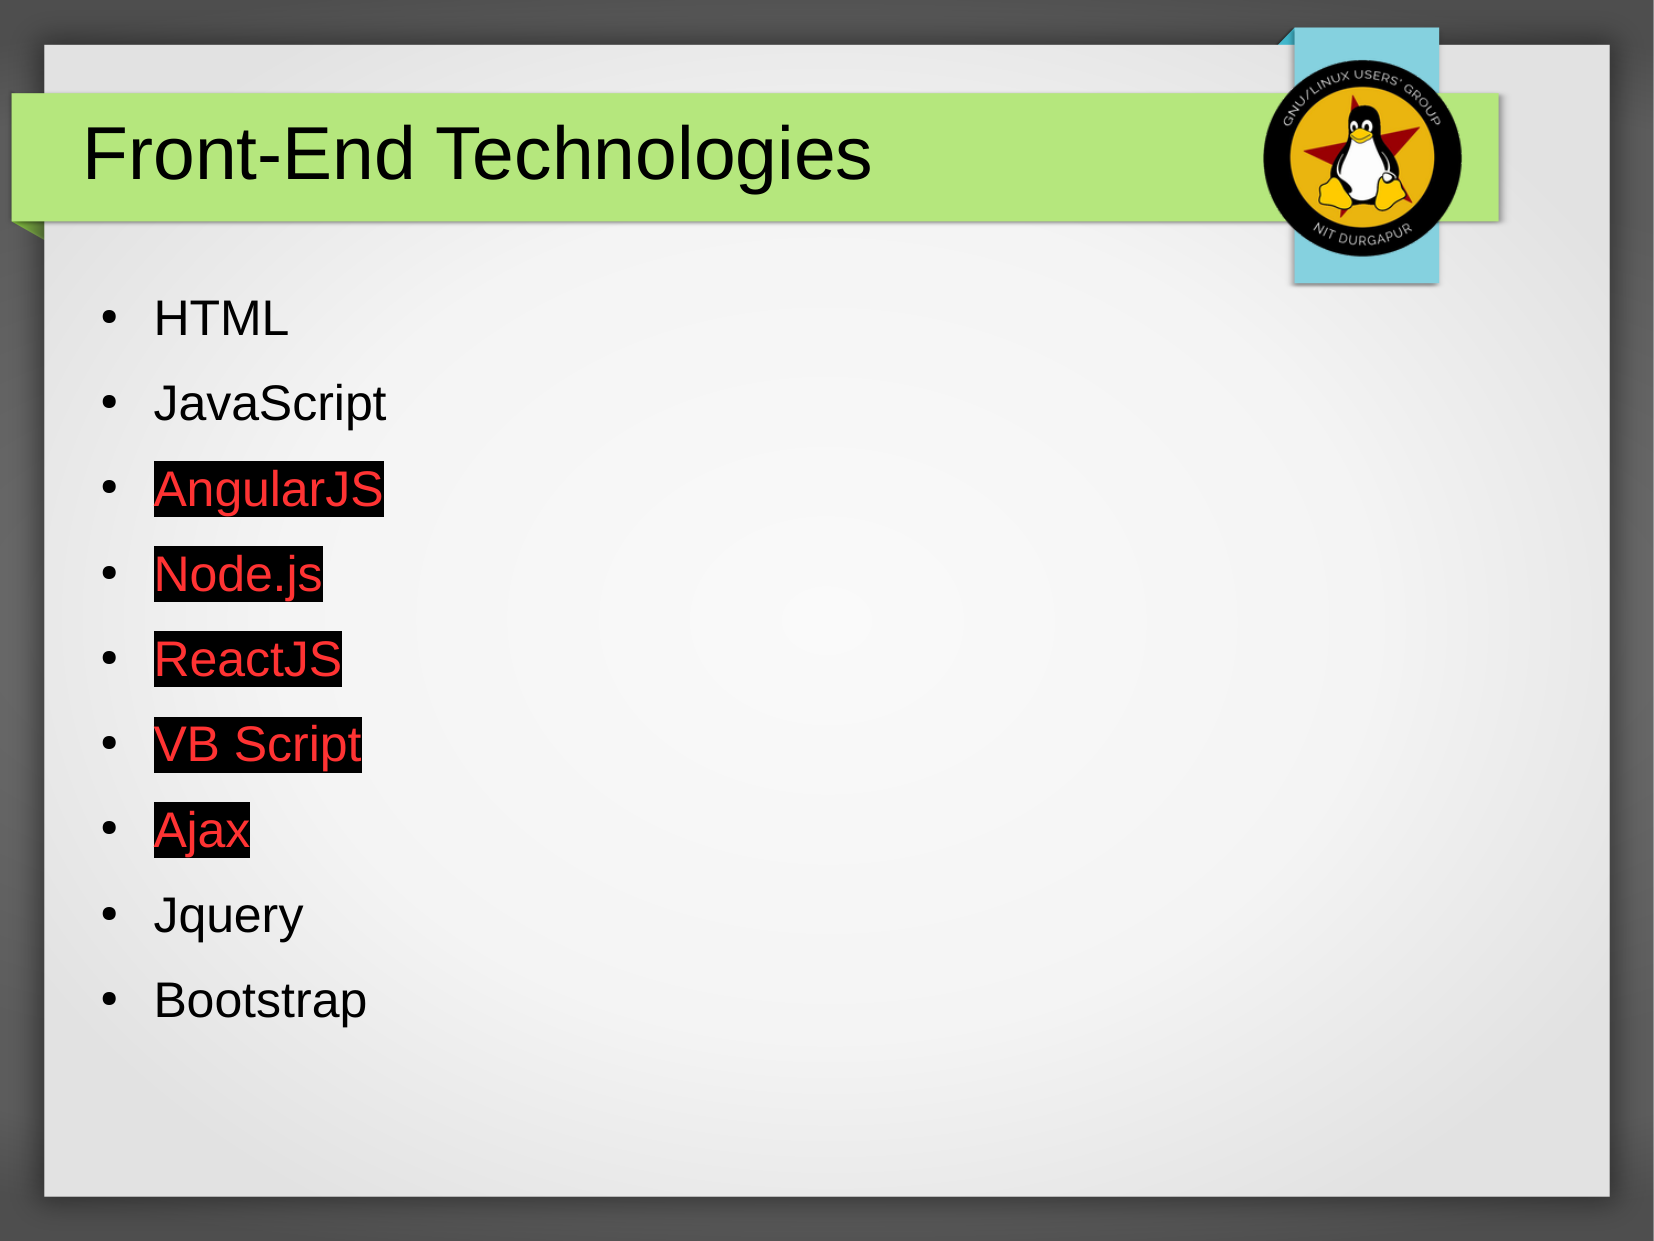

# Front-End Technologies
HTML
JavaScript
AngularJS
Node.js
ReactJS
VB Script
Ajax
Jquery
Bootstrap